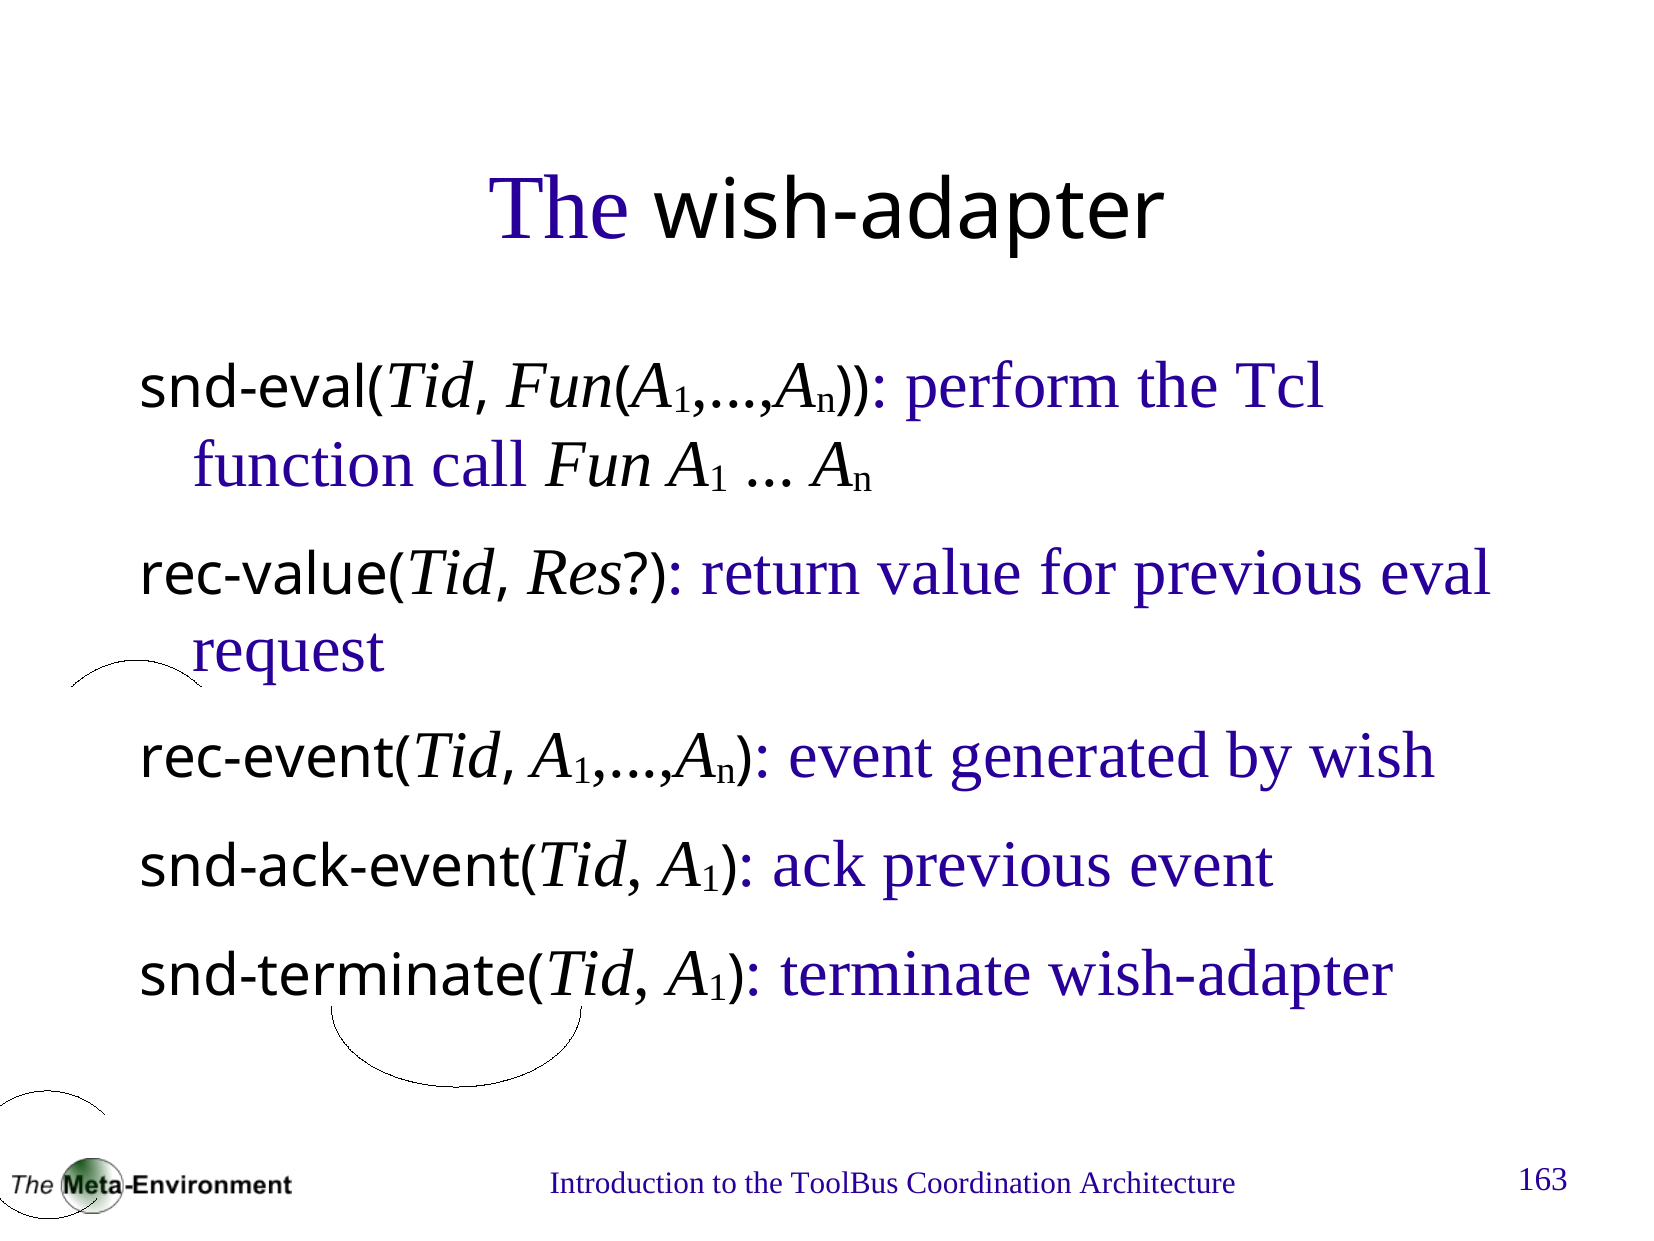

# The wish-adapter
snd-eval(Tid, Fun(A1,...,An)): perform the Tcl function call Fun A1 ... An
rec-value(Tid, Res?): return value for previous eval request
rec-event(Tid, A1,...,An): event generated by wish
snd-ack-event(Tid, A1): ack previous event
snd-terminate(Tid, A1): terminate wish-adapter